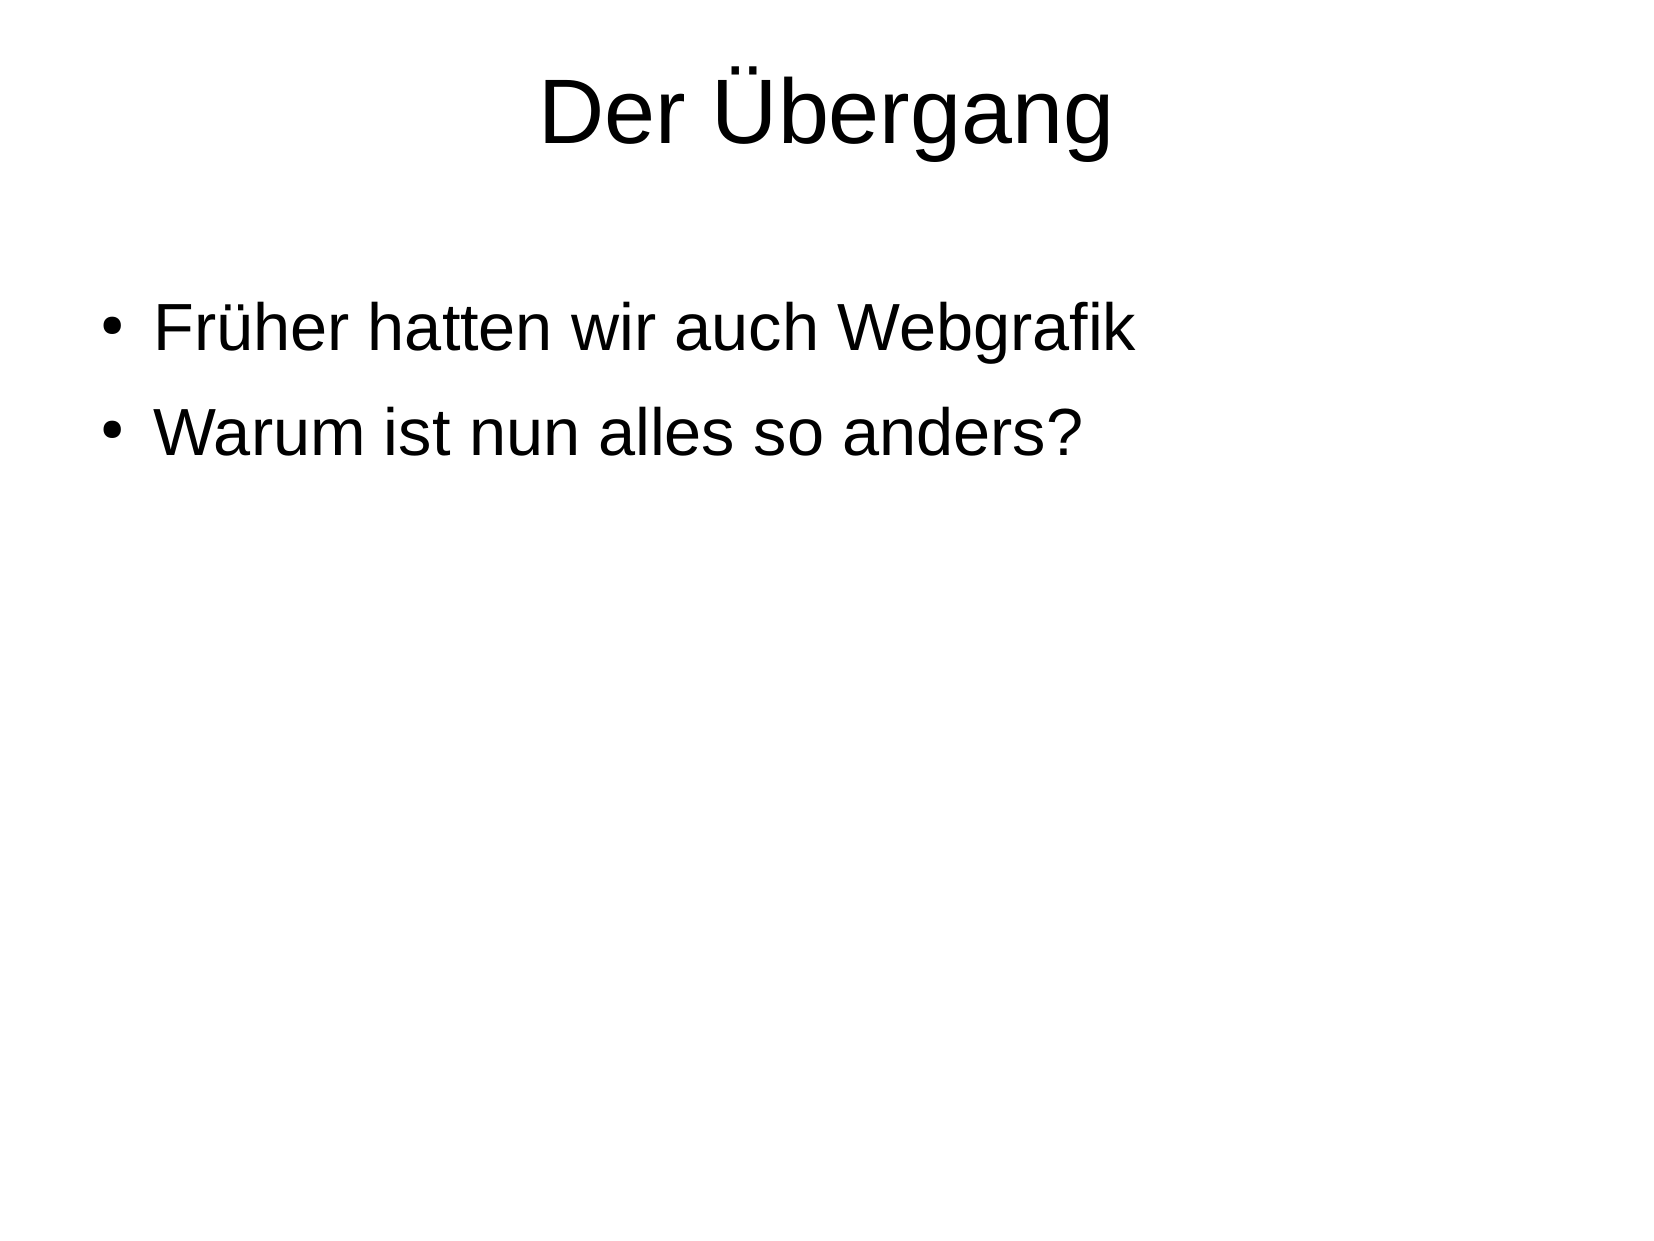

# Der Übergang
Früher hatten wir auch Webgrafik
Warum ist nun alles so anders?